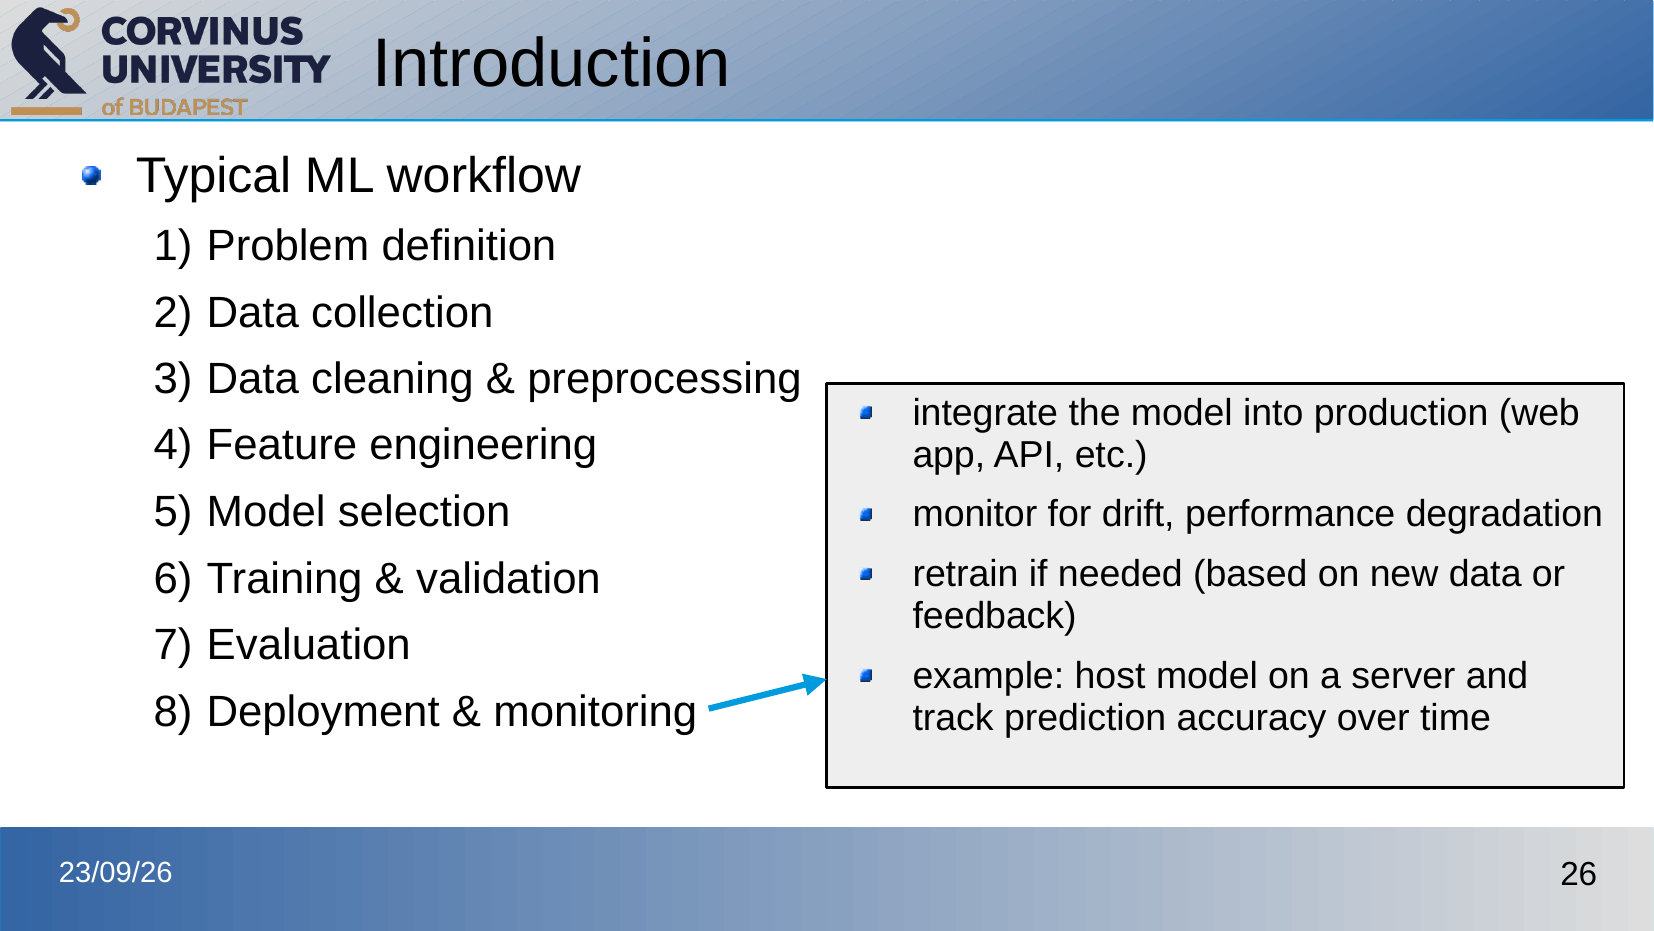

# Introduction
Typical ML workflow
Problem definition
Data collection
Data cleaning & preprocessing
Feature engineering
Model selection
Training & validation
Evaluation
Deployment & monitoring
integrate the model into production (web app, API, etc.)
monitor for drift, performance degradation
retrain if needed (based on new data or feedback)
example: host model on a server and track prediction accuracy over time